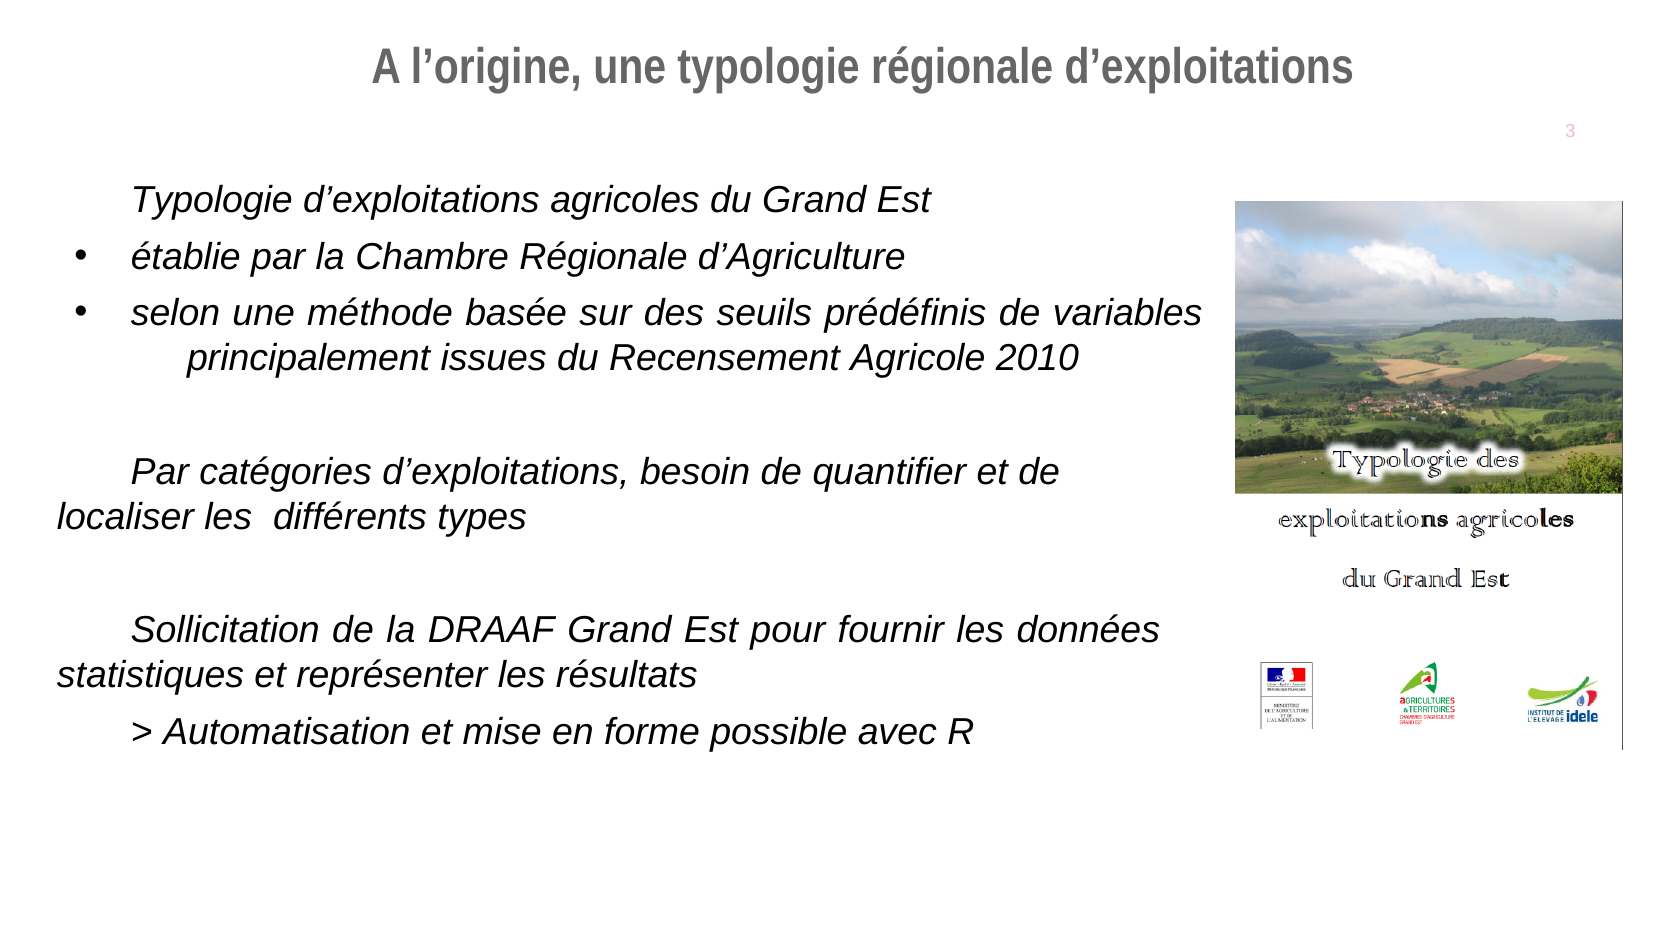

# A l’origine, une typologie régionale d’exploitations
Typologie d’exploitations agricoles du Grand Est
établie par la Chambre Régionale d’Agriculture
selon une méthode basée sur des seuils prédéfinis de variables principalement issues du Recensement Agricole 2010
Par catégories d’exploitations, besoin de quantifier et de 	localiser les différents types
Sollicitation de la DRAAF Grand Est pour fournir les données 	statistiques et représenter les résultats
> Automatisation et mise en forme possible avec R